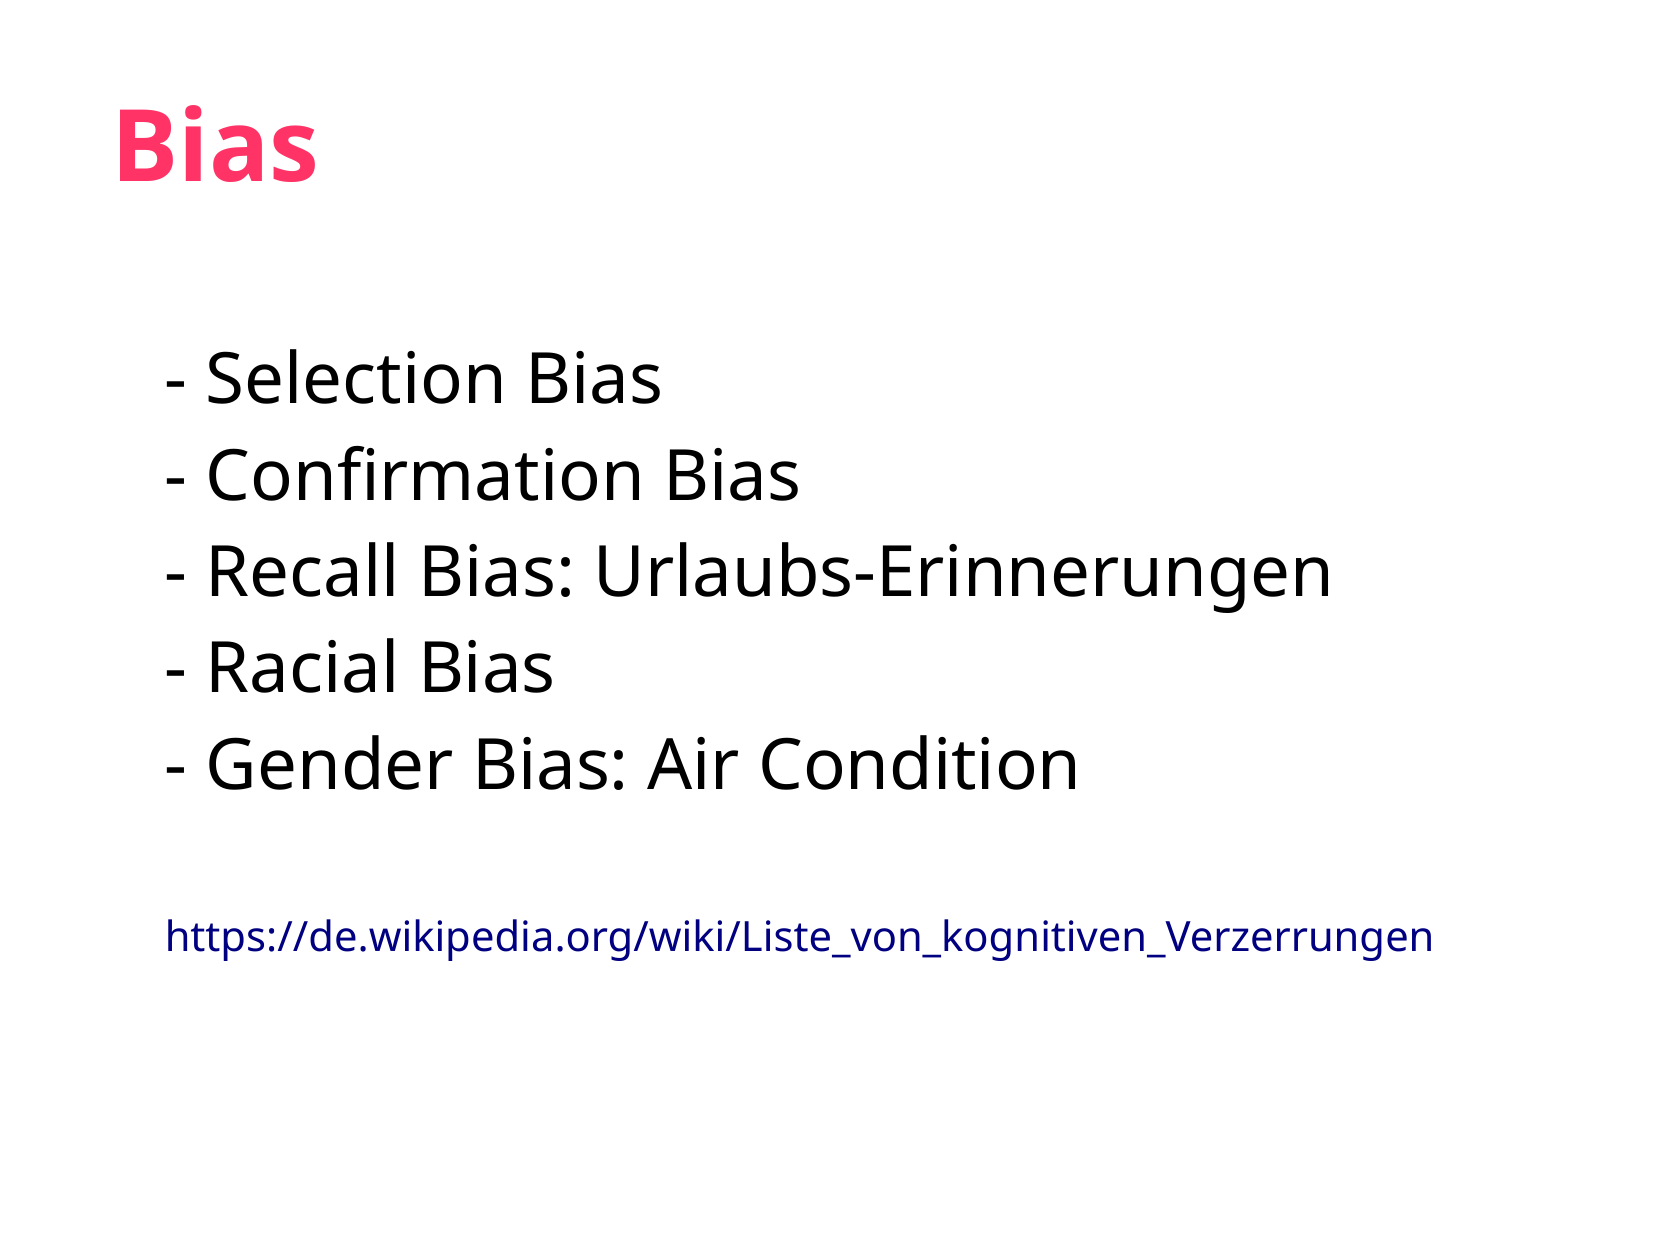

Bias
- Selection Bias
- Confirmation Bias
- Recall Bias: Urlaubs-Erinnerungen
- Racial Bias
- Gender Bias: Air Condition
https://de.wikipedia.org/wiki/Liste_von_kognitiven_Verzerrungen